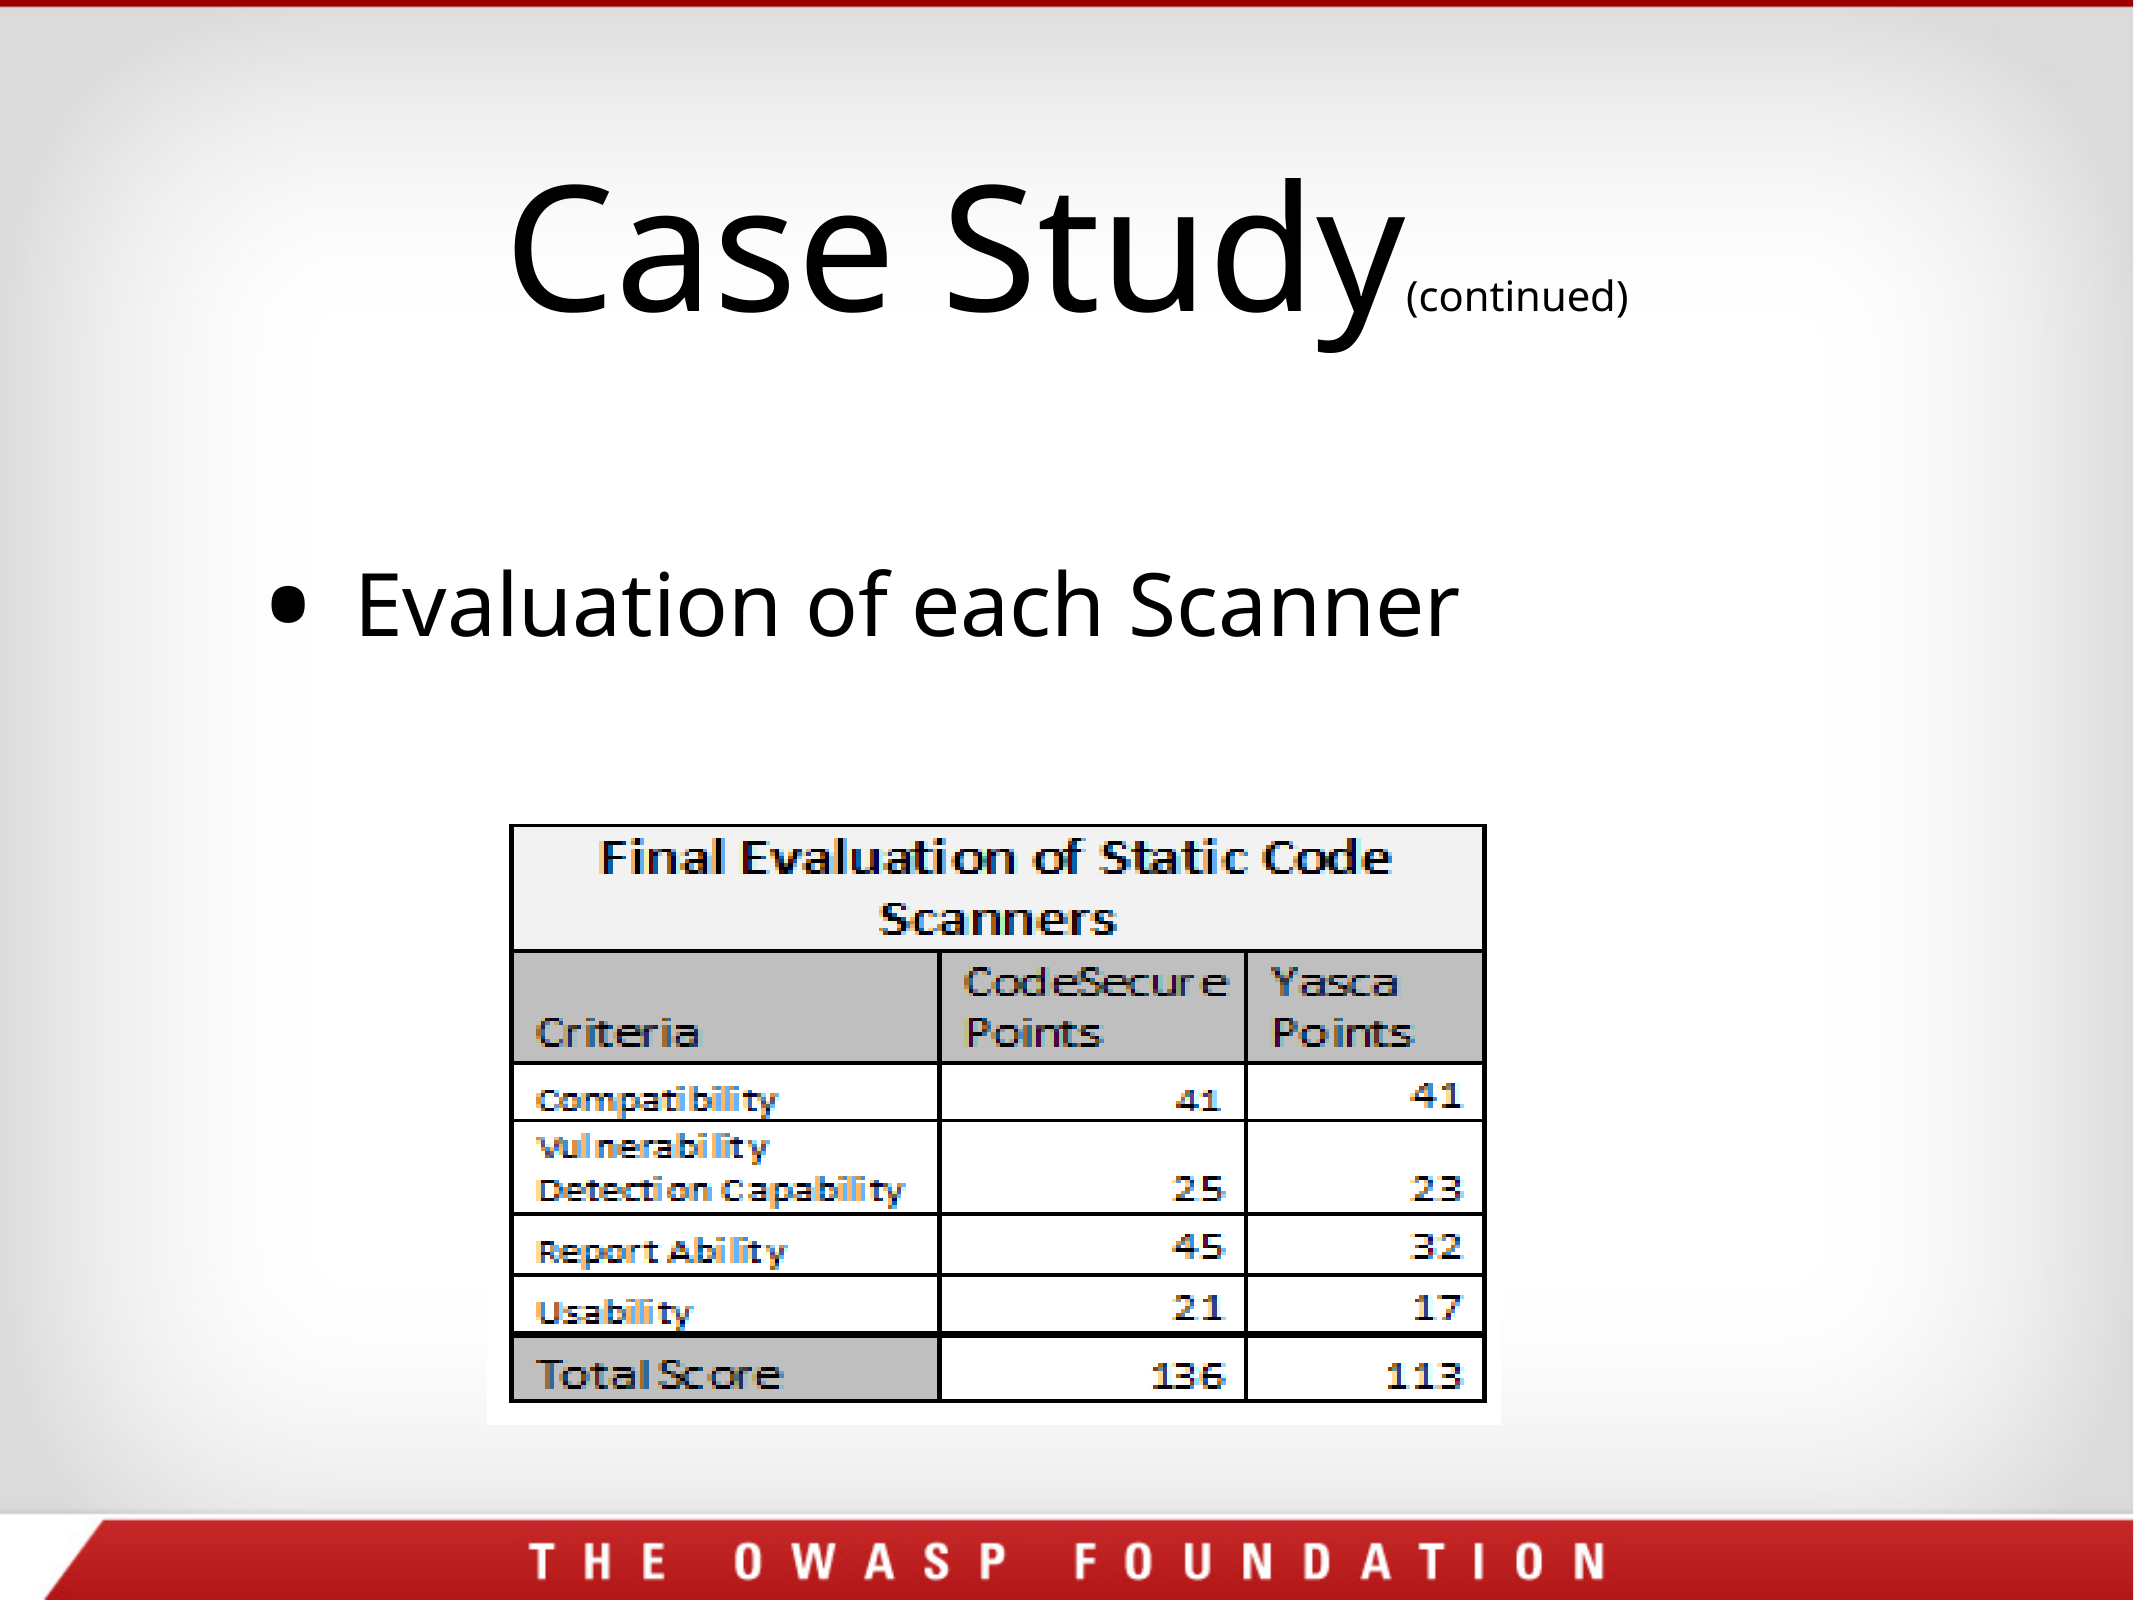

# Case Study(continued)
Evaluation of each Scanner